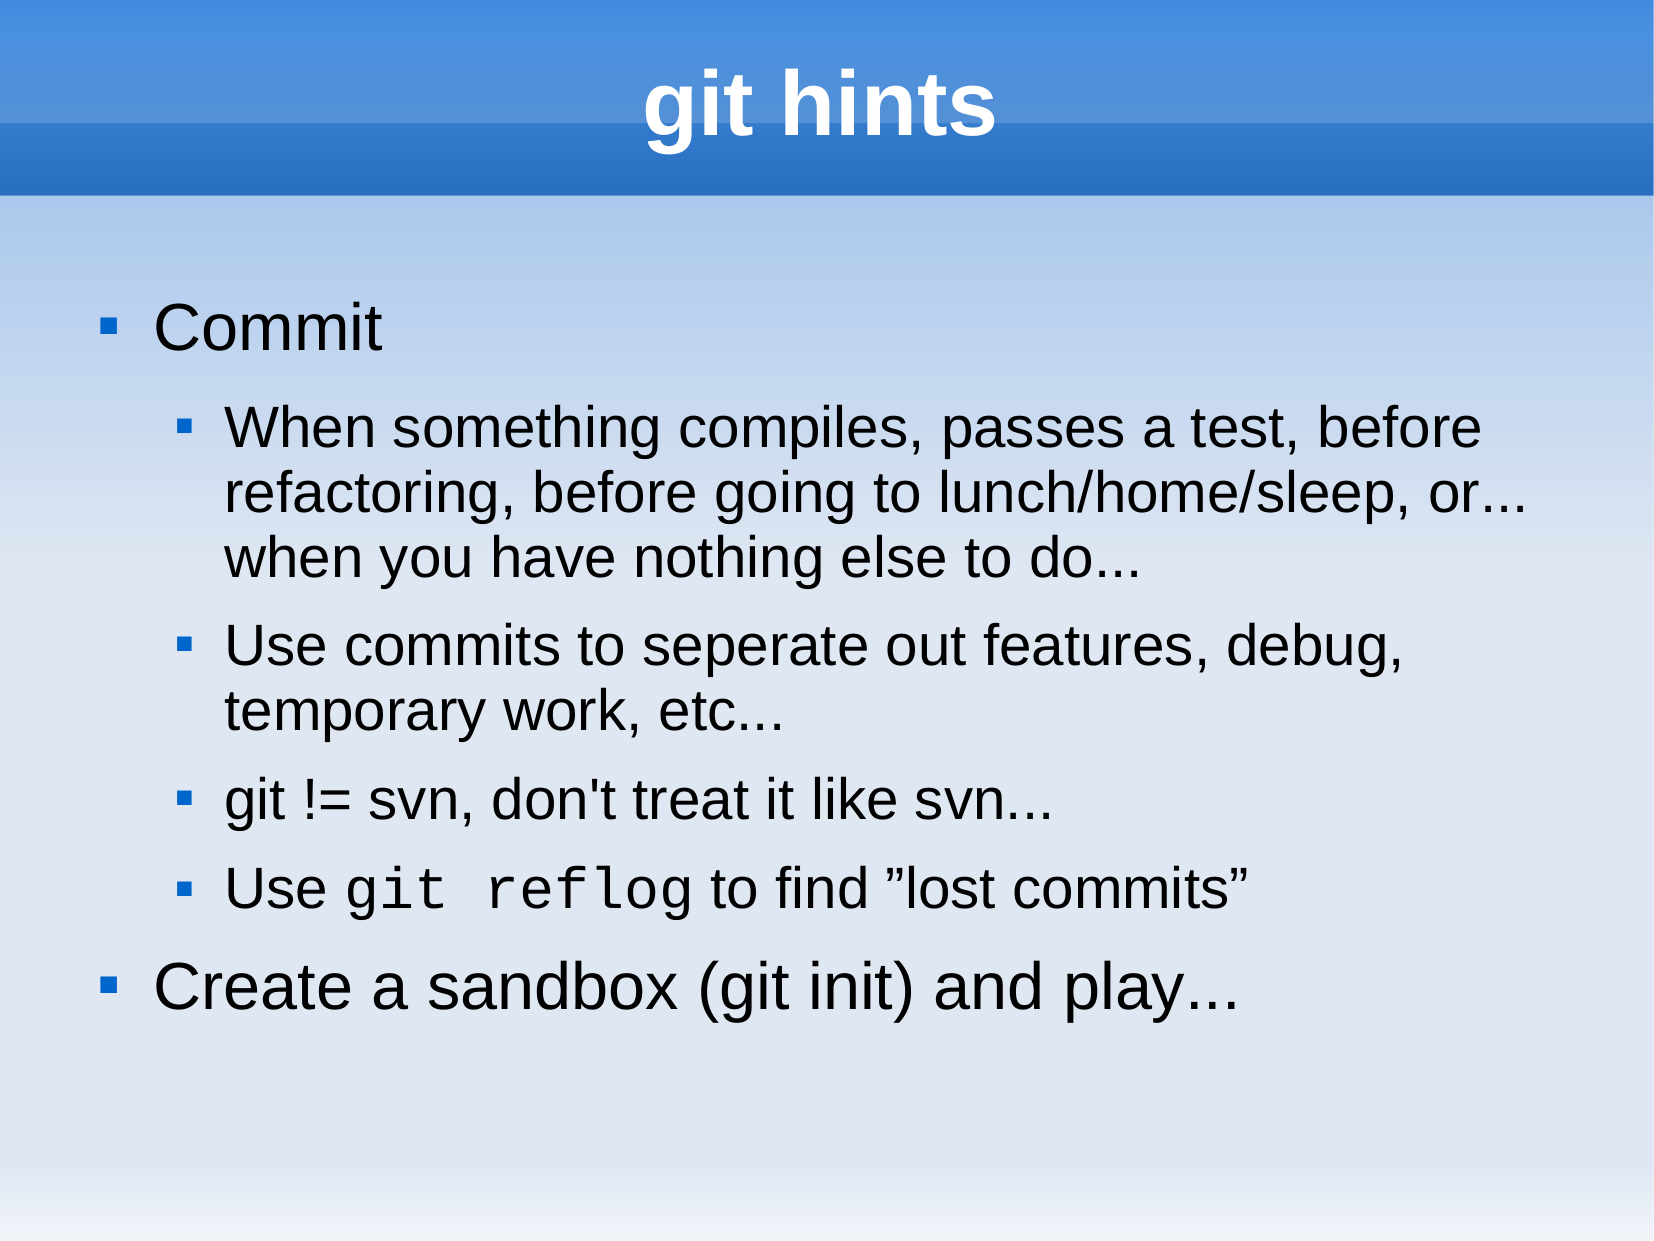

# git hints
Commit
When something compiles, passes a test, before refactoring, before going to lunch/home/sleep, or... when you have nothing else to do...
Use commits to seperate out features, debug, temporary work, etc...
git != svn, don't treat it like svn...
Use git reflog to find ”lost commits”
Create a sandbox (git init) and play...